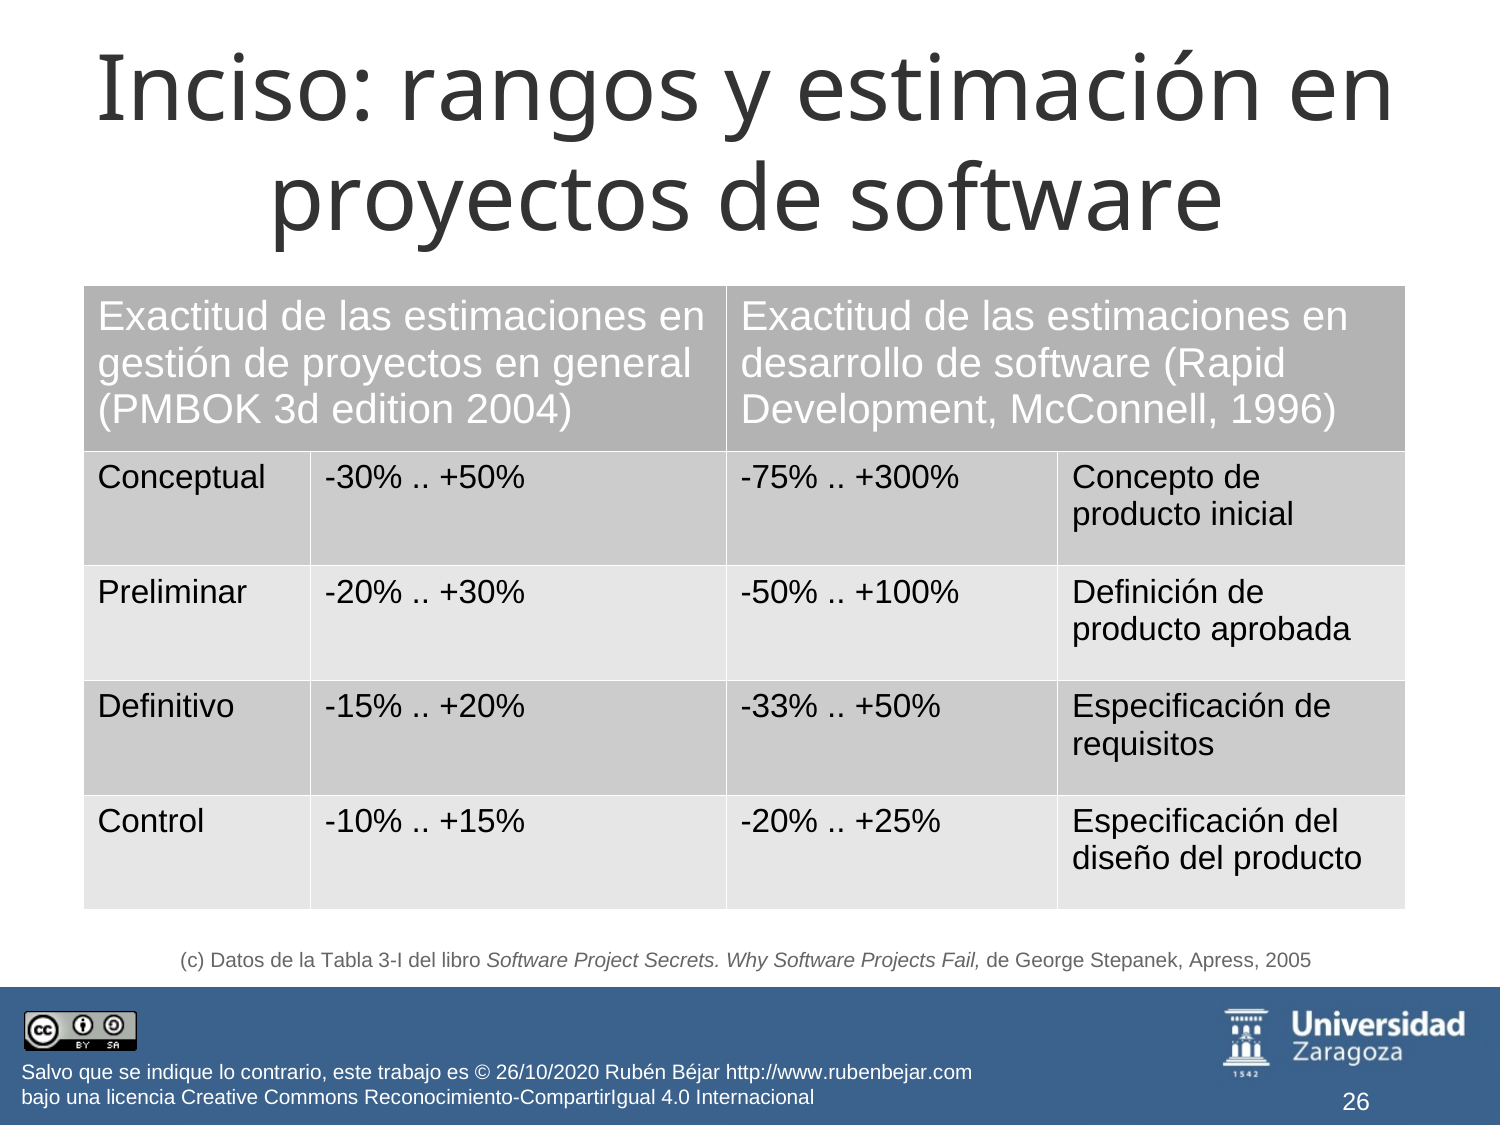

# Inciso: rangos y estimación en proyectos de software
| Exactitud de las estimaciones en gestión de proyectos en general (PMBOK 3d edition 2004) | | Exactitud de las estimaciones en desarrollo de software (Rapid Development, McConnell, 1996) | |
| --- | --- | --- | --- |
| Conceptual | -30% .. +50% | -75% .. +300% | Concepto de producto inicial |
| Preliminar | -20% .. +30% | -50% .. +100% | Definición de producto aprobada |
| Definitivo | -15% .. +20% | -33% .. +50% | Especificación de requisitos |
| Control | -10% .. +15% | -20% .. +25% | Especificación del diseño del producto |
(c) Datos de la Tabla 3-I del libro Software Project Secrets. Why Software Projects Fail, de George Stepanek, Apress, 2005